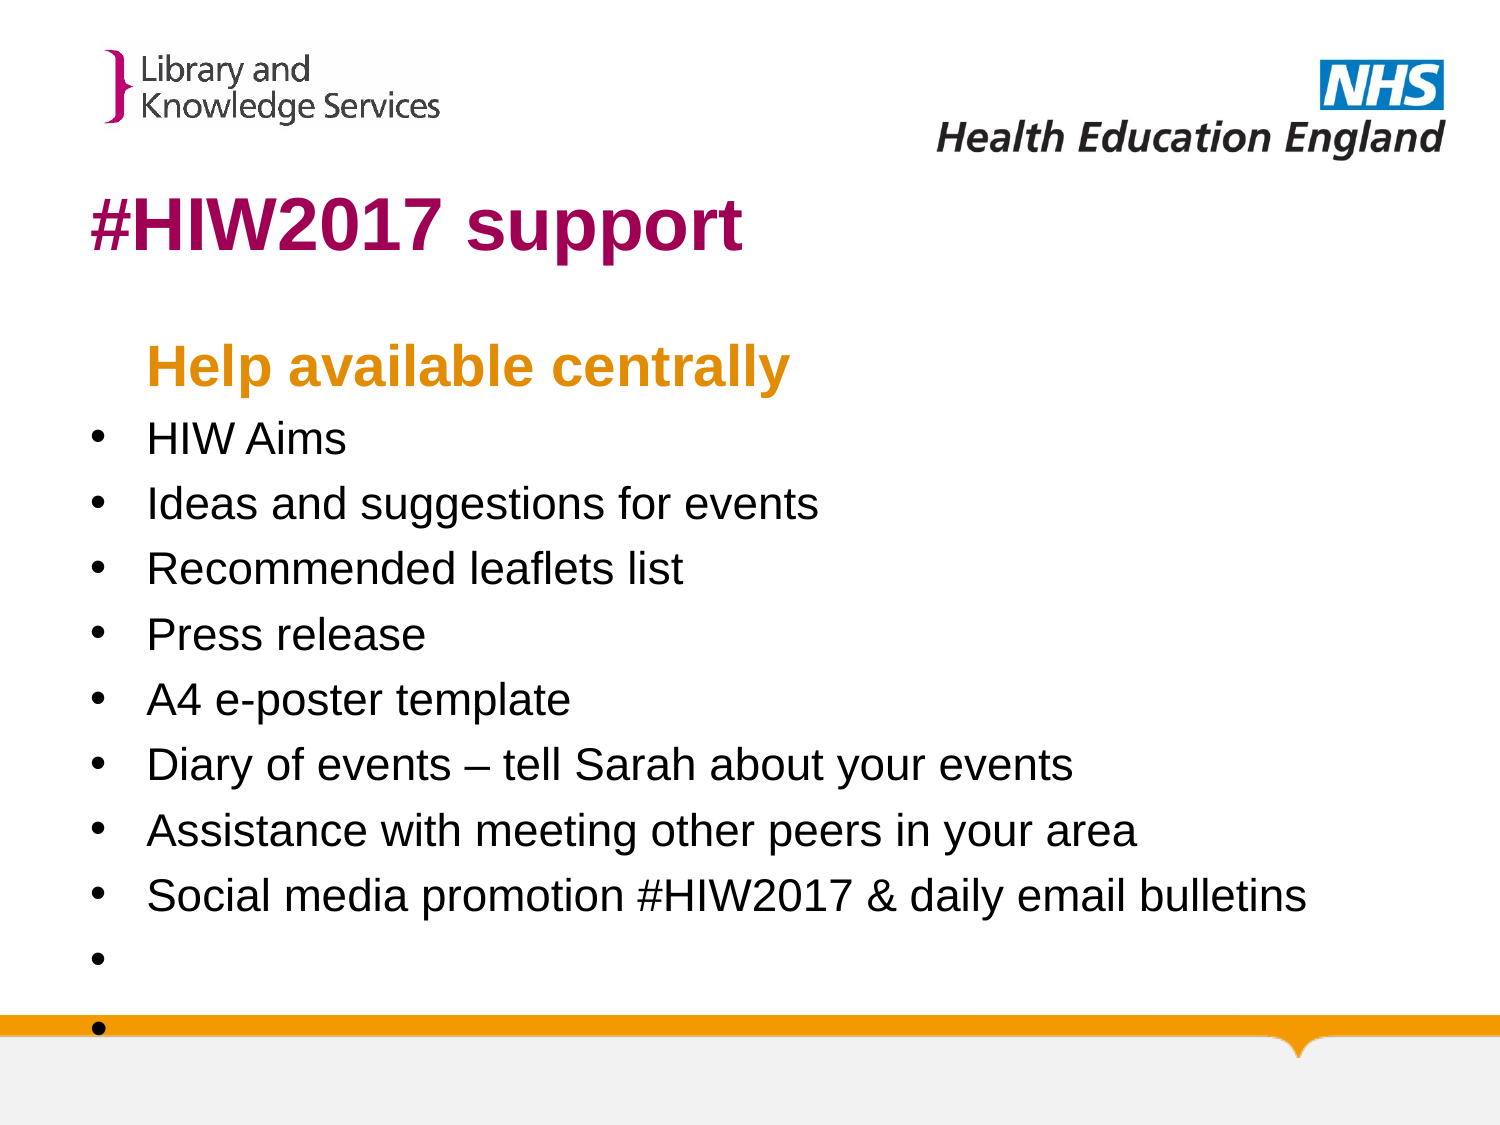

# #HIW2017 support
Help available centrally
HIW Aims
Ideas and suggestions for events
Recommended leaflets list
Press release
A4 e-poster template
Diary of events – tell Sarah about your events
Assistance with meeting other peers in your area
Social media promotion #HIW2017 & daily email bulletins